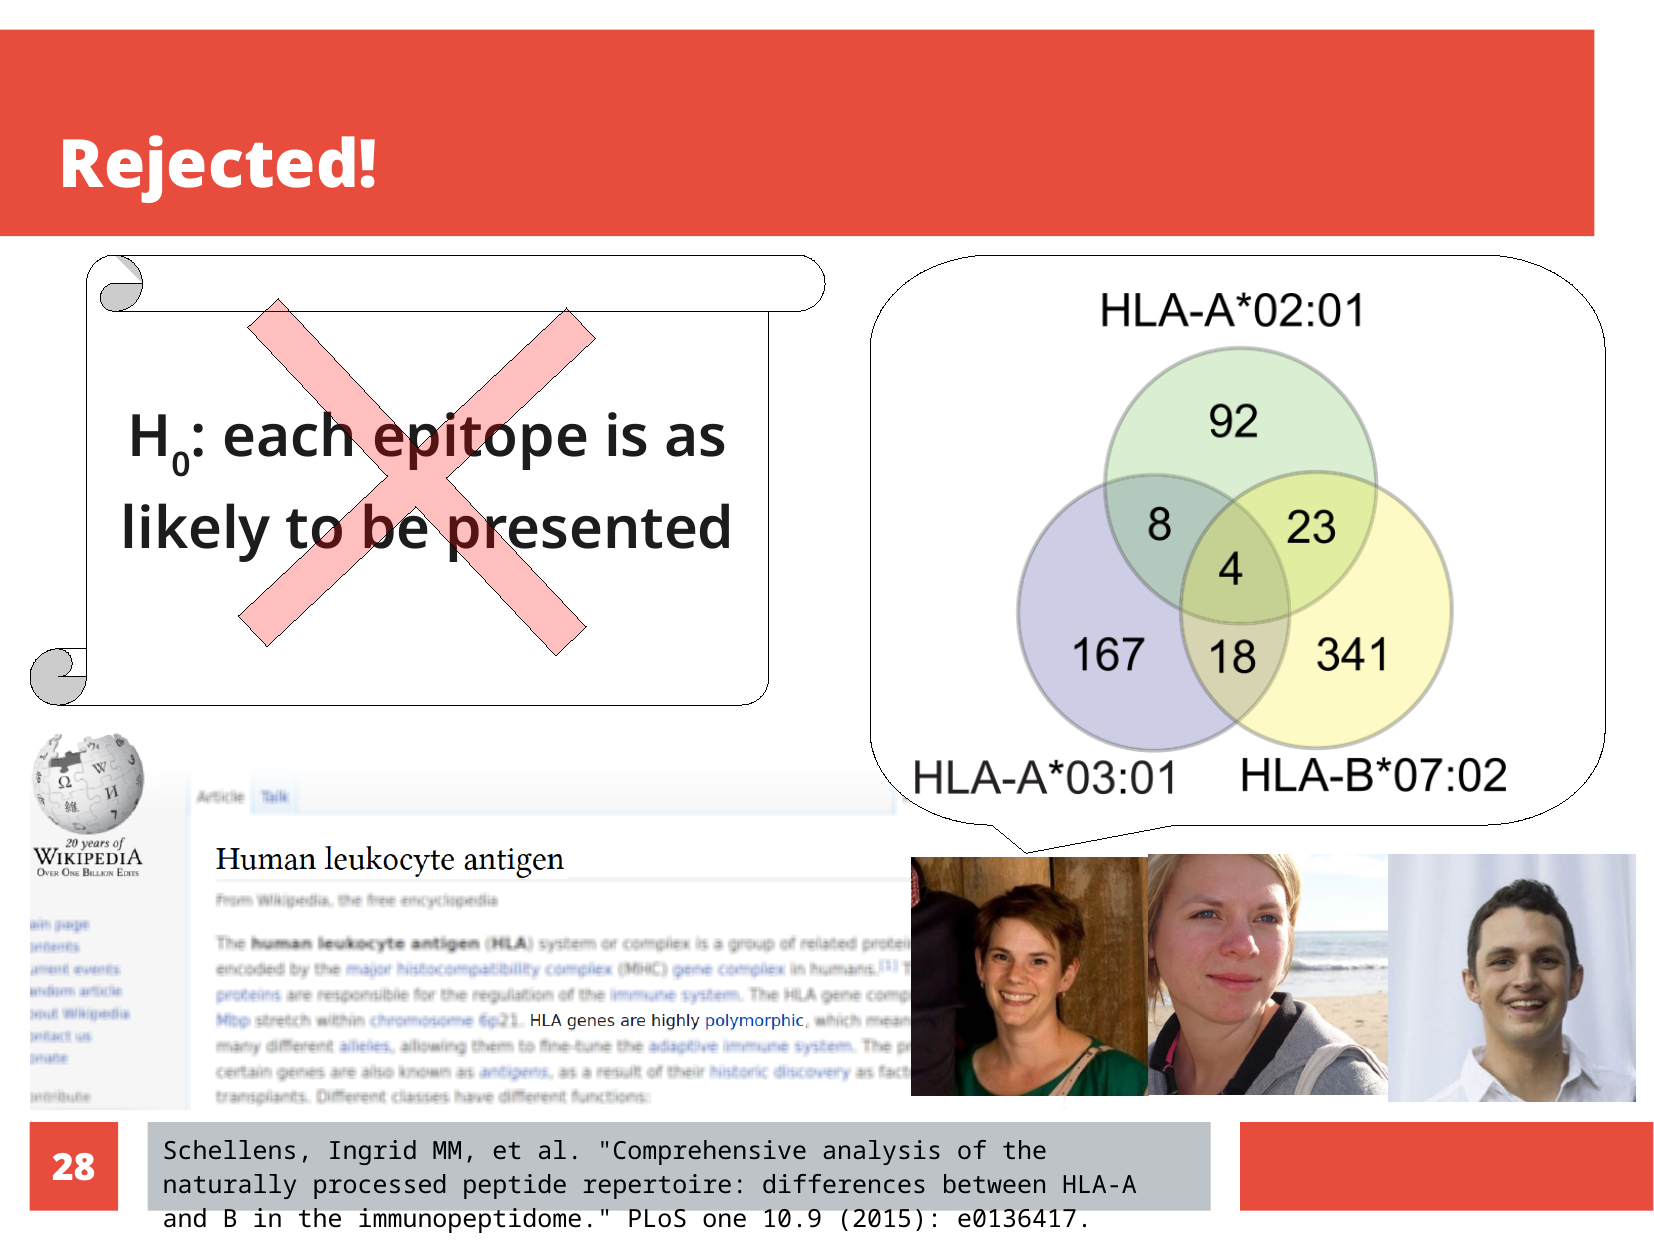

# Rejected!
H0: each epitope is as likely to be presented
28
Schellens, Ingrid MM, et al. "Comprehensive analysis of the naturally processed peptide repertoire: differences between HLA-A and B in the immunopeptidome." PLoS one 10.9 (2015): e0136417.